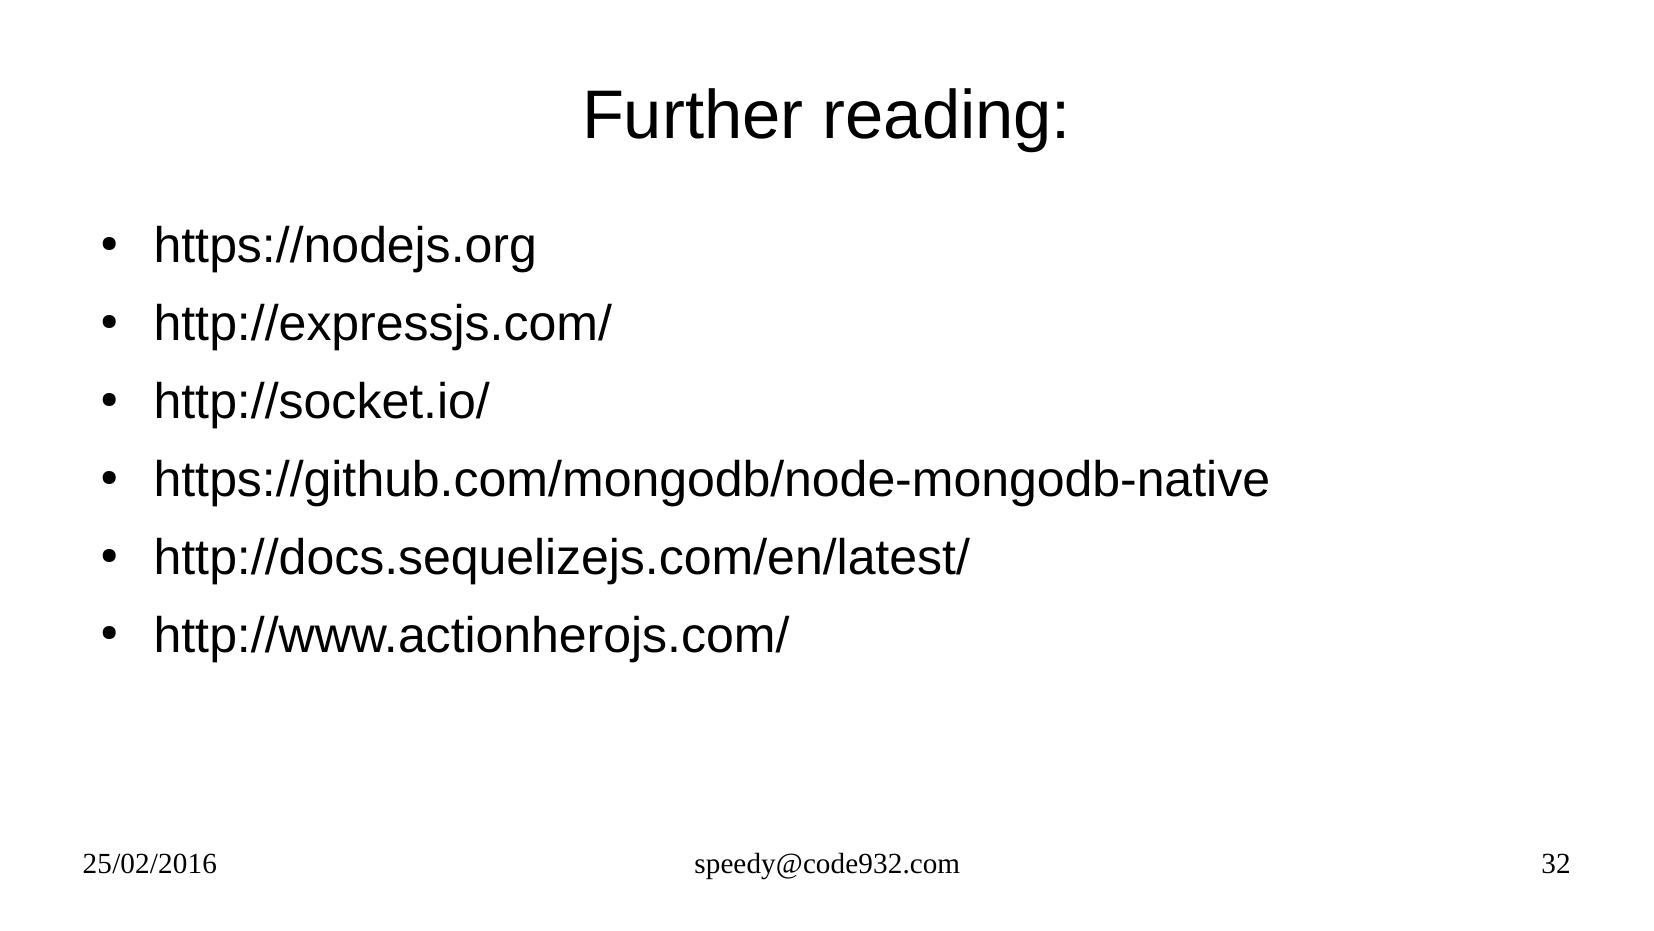

# Further reading:
https://nodejs.org
http://expressjs.com/
http://socket.io/
https://github.com/mongodb/node-mongodb-native
http://docs.sequelizejs.com/en/latest/
http://www.actionherojs.com/
25/02/2016
speedy@code932.com
32